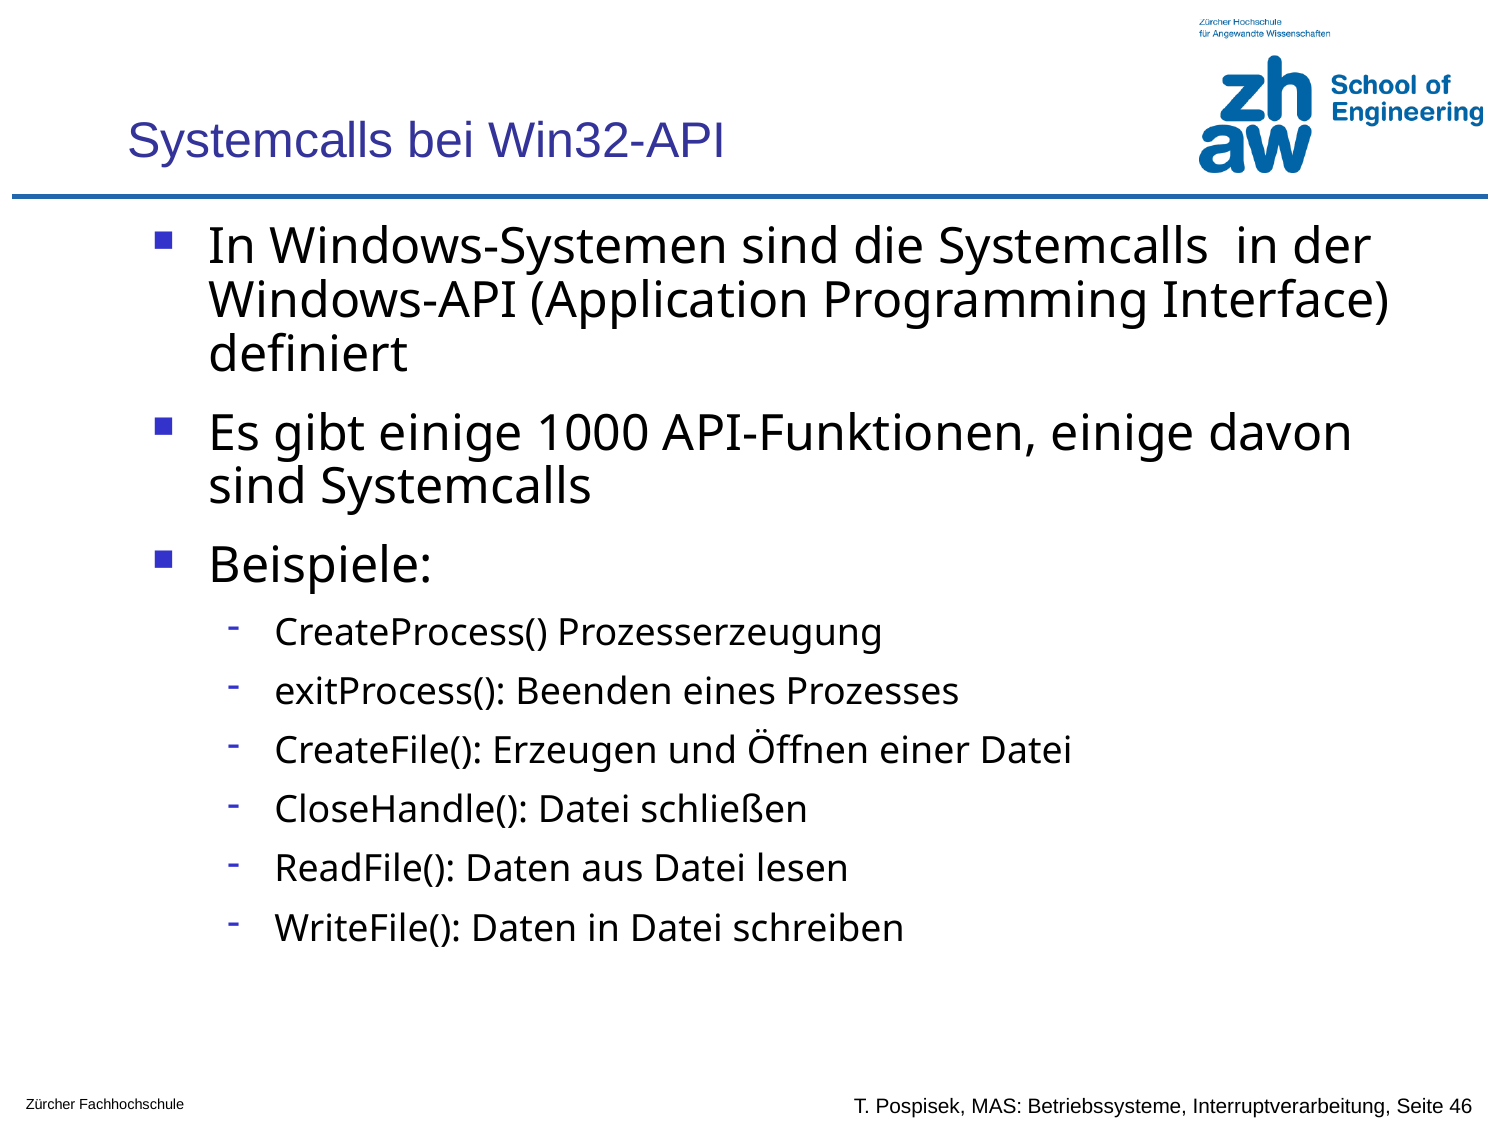

# Systemcalls bei Win32-API
In Windows-Systemen sind die Systemcalls in der Windows-API (Application Programming Interface) definiert
Es gibt einige 1000 API-Funktionen, einige davon sind Systemcalls
Beispiele:
CreateProcess() Prozesserzeugung
exitProcess(): Beenden eines Prozesses
CreateFile(): Erzeugen und Öffnen einer Datei
CloseHandle(): Datei schließen
ReadFile(): Daten aus Datei lesen
WriteFile(): Daten in Datei schreiben